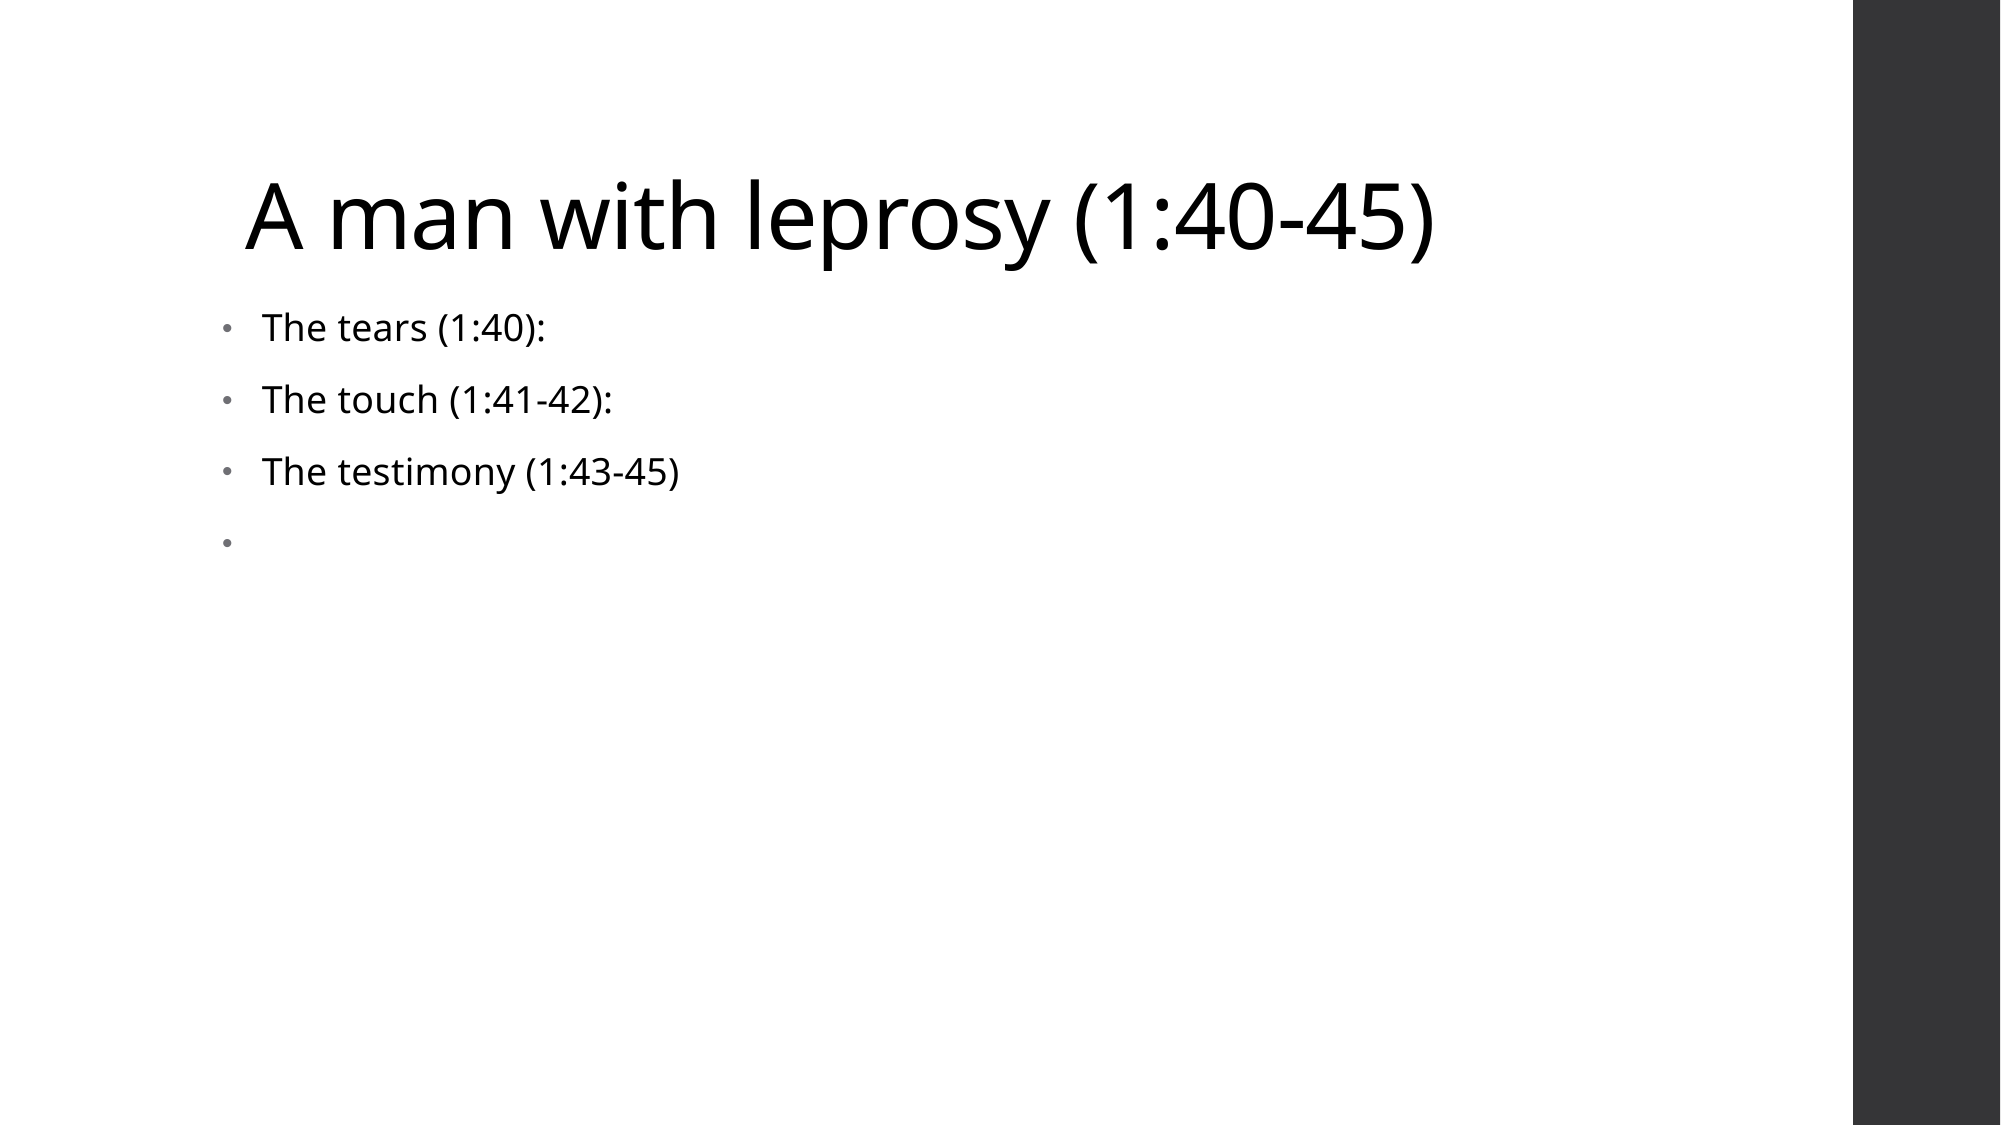

# A man with leprosy (1:40-45)
 The tears (1:40):
 The touch (1:41-42):
 The testimony (1:43-45)